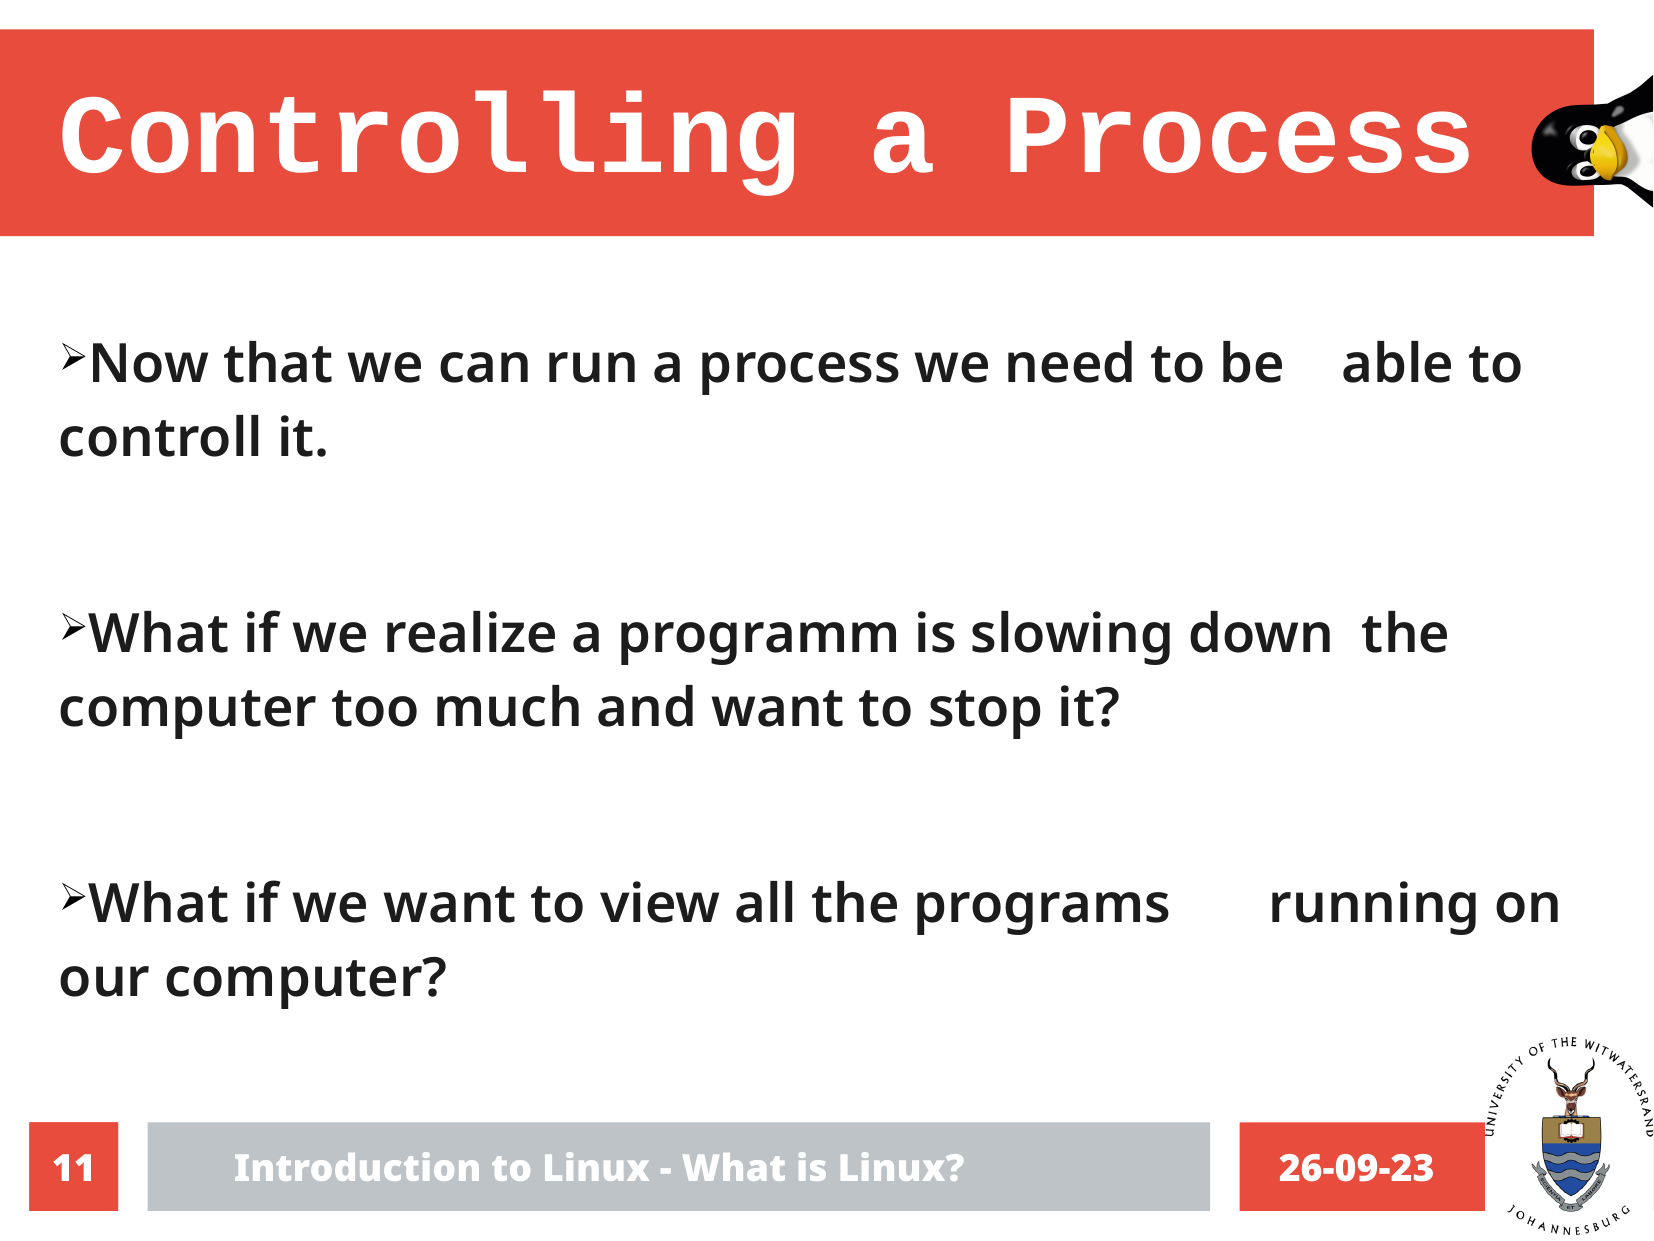

# Controlling a Process
Now that we can run a process we need to be able to controll it.
What if we realize a programm is slowing down the computer too much and want to stop it?
What if we want to view all the programs running on our computer?
11
 Introduction to Linux - What is Linux?